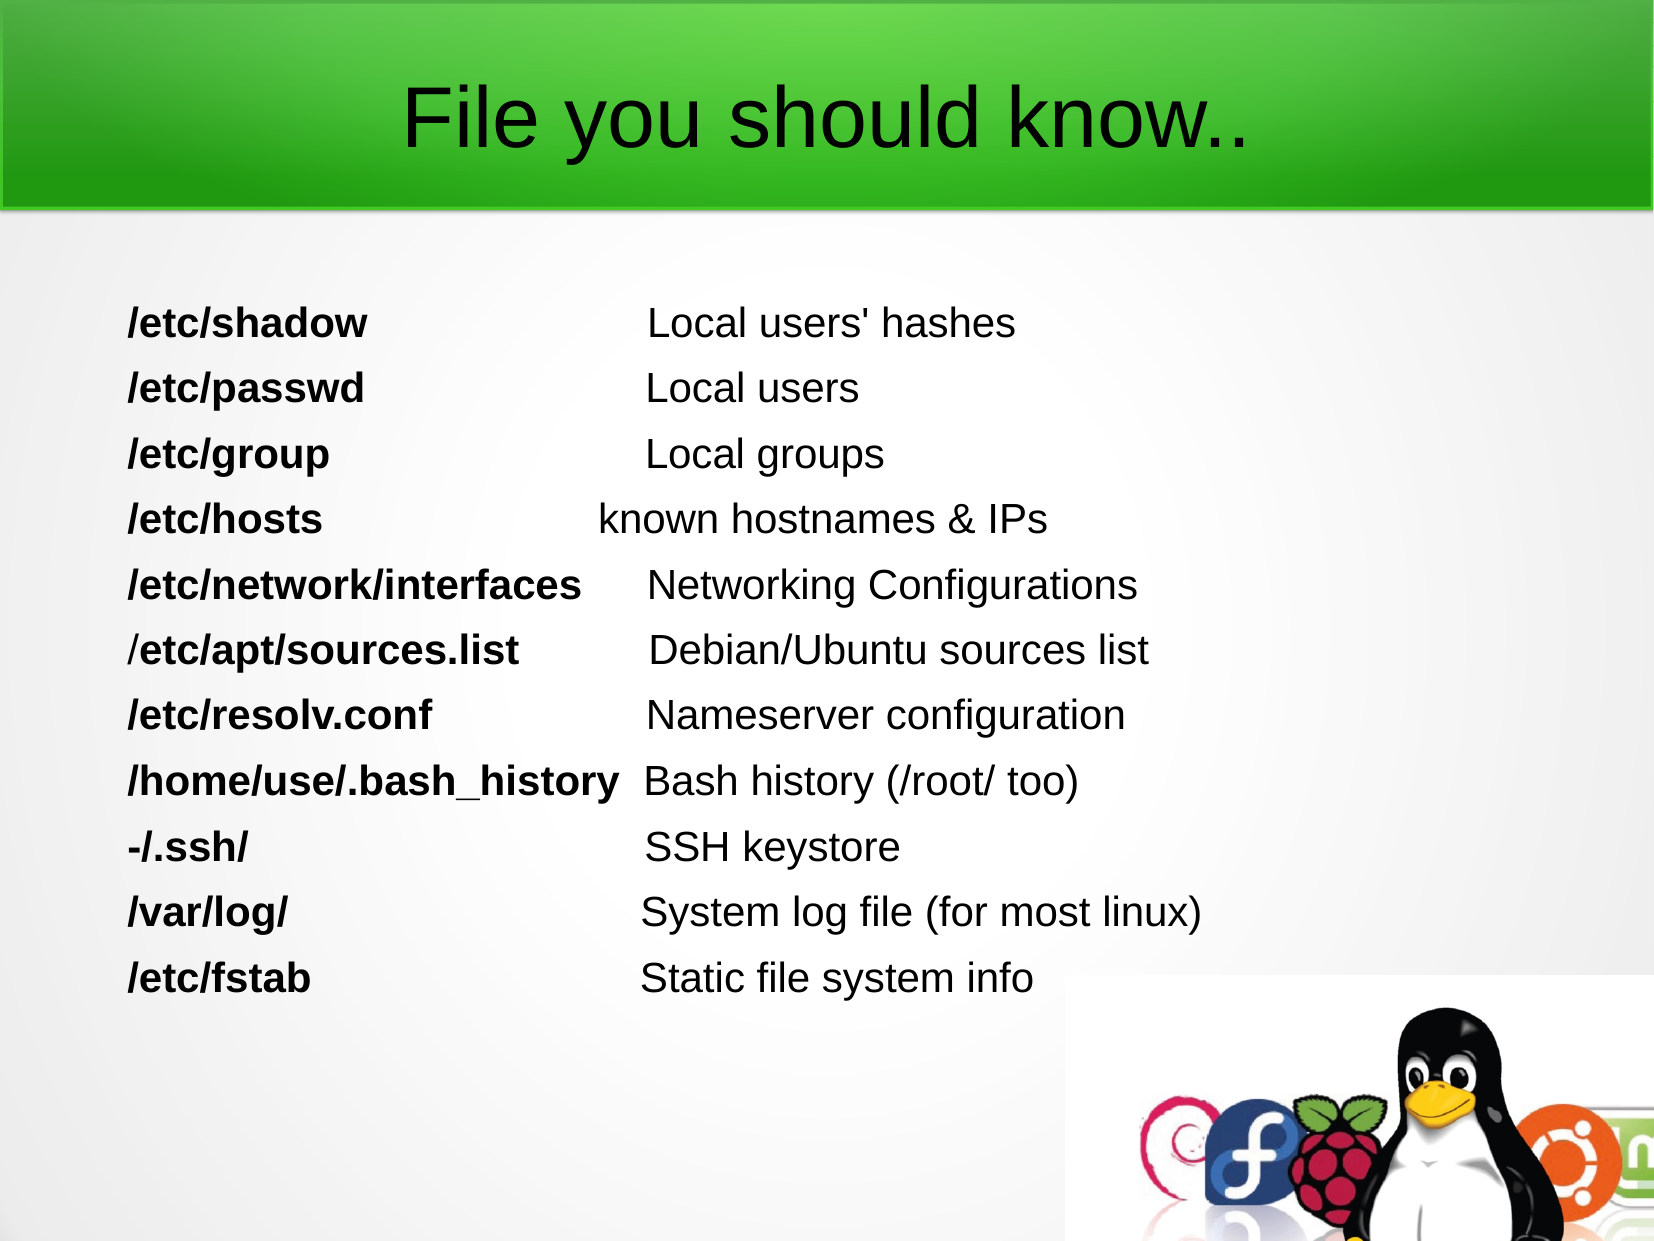

# File you should know..
/etc/shadow	 			Local users' hashes
/etc/passwd			 Local users
/etc/group	 Local groups
/etc/hosts		 known hostnames & IPs
/etc/network/interfaces	 Networking Configurations
/etc/apt/sources.list Debian/Ubuntu sources list
/etc/resolv.conf 				 Nameserver configuration
/home/use/.bash_history Bash history (/root/ too)
-/.ssh/ 			 SSH keystore
/var/log/ System log file (for most linux)
/etc/fstab Static file system info